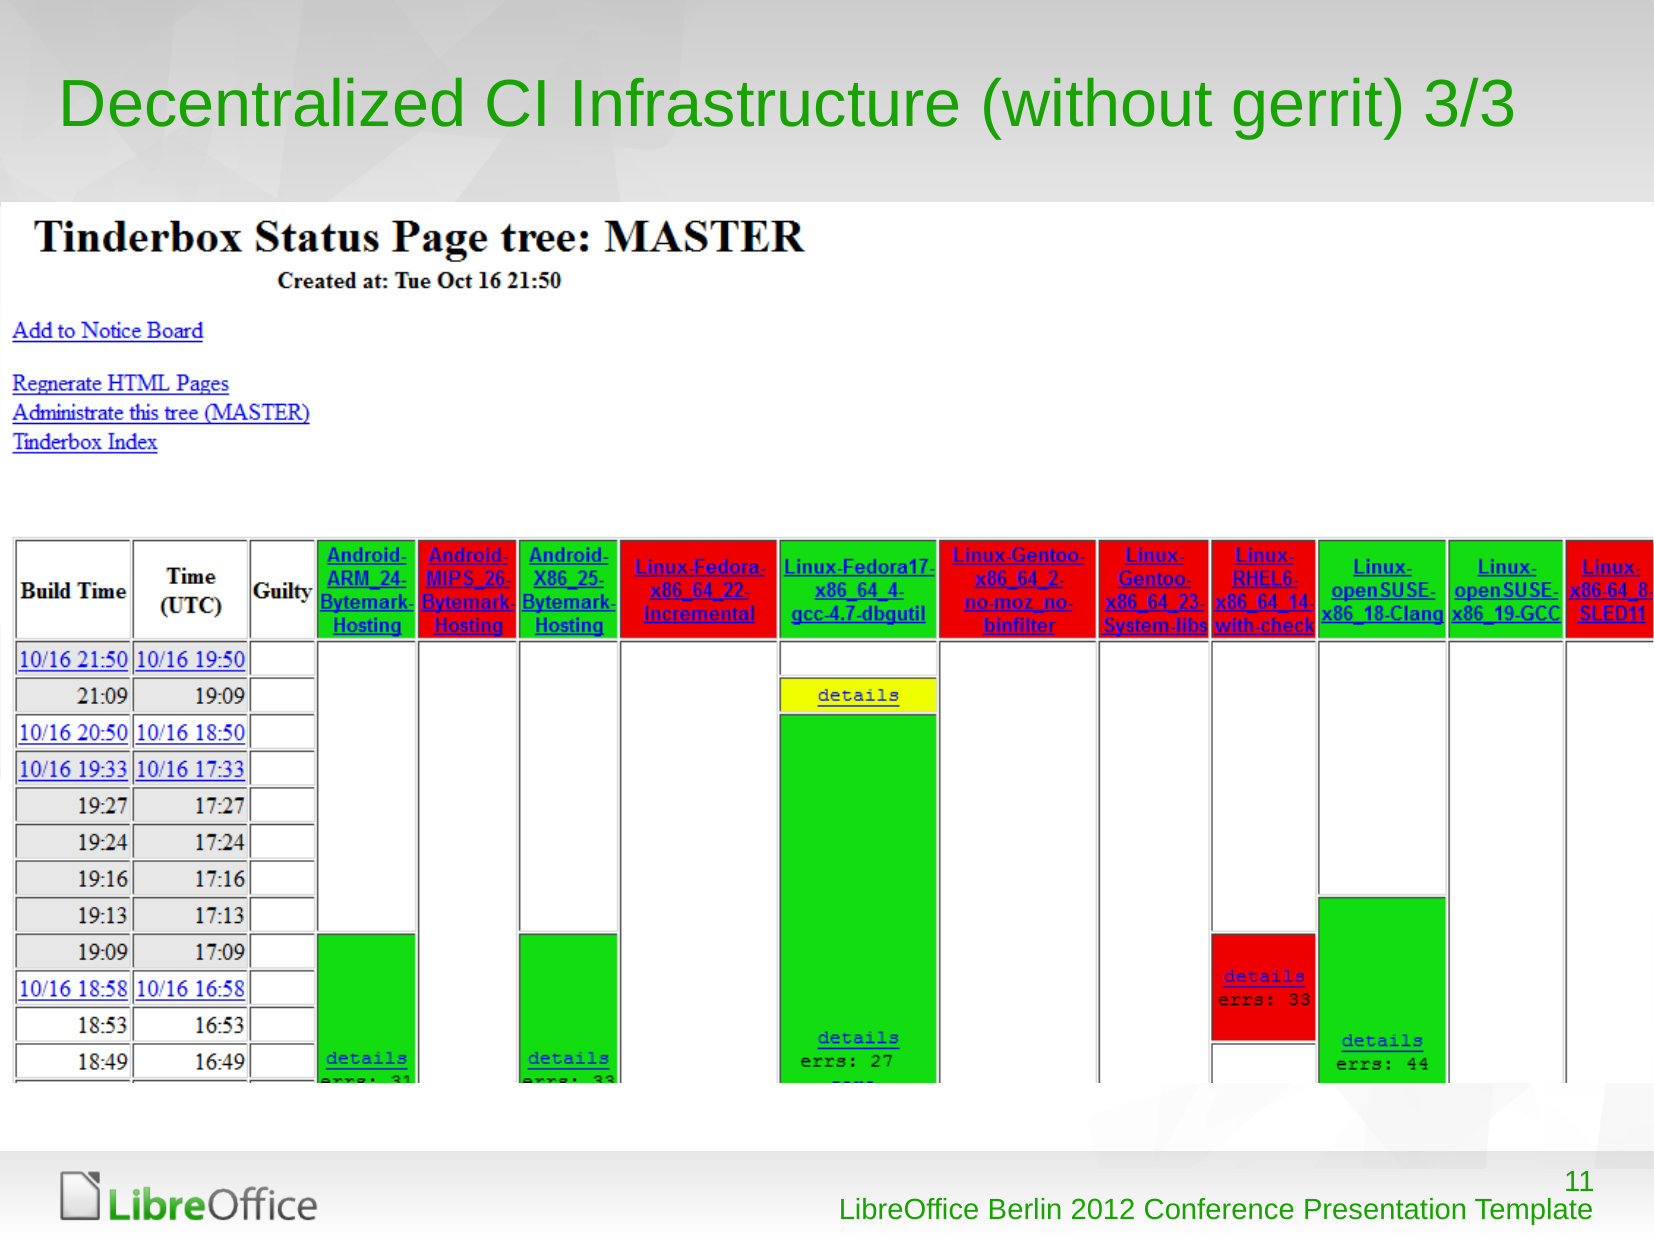

# Decentralized CI Infrastructure (without gerrit) 3/3
11
LibreOffice Berlin 2012 Conference Presentation Template